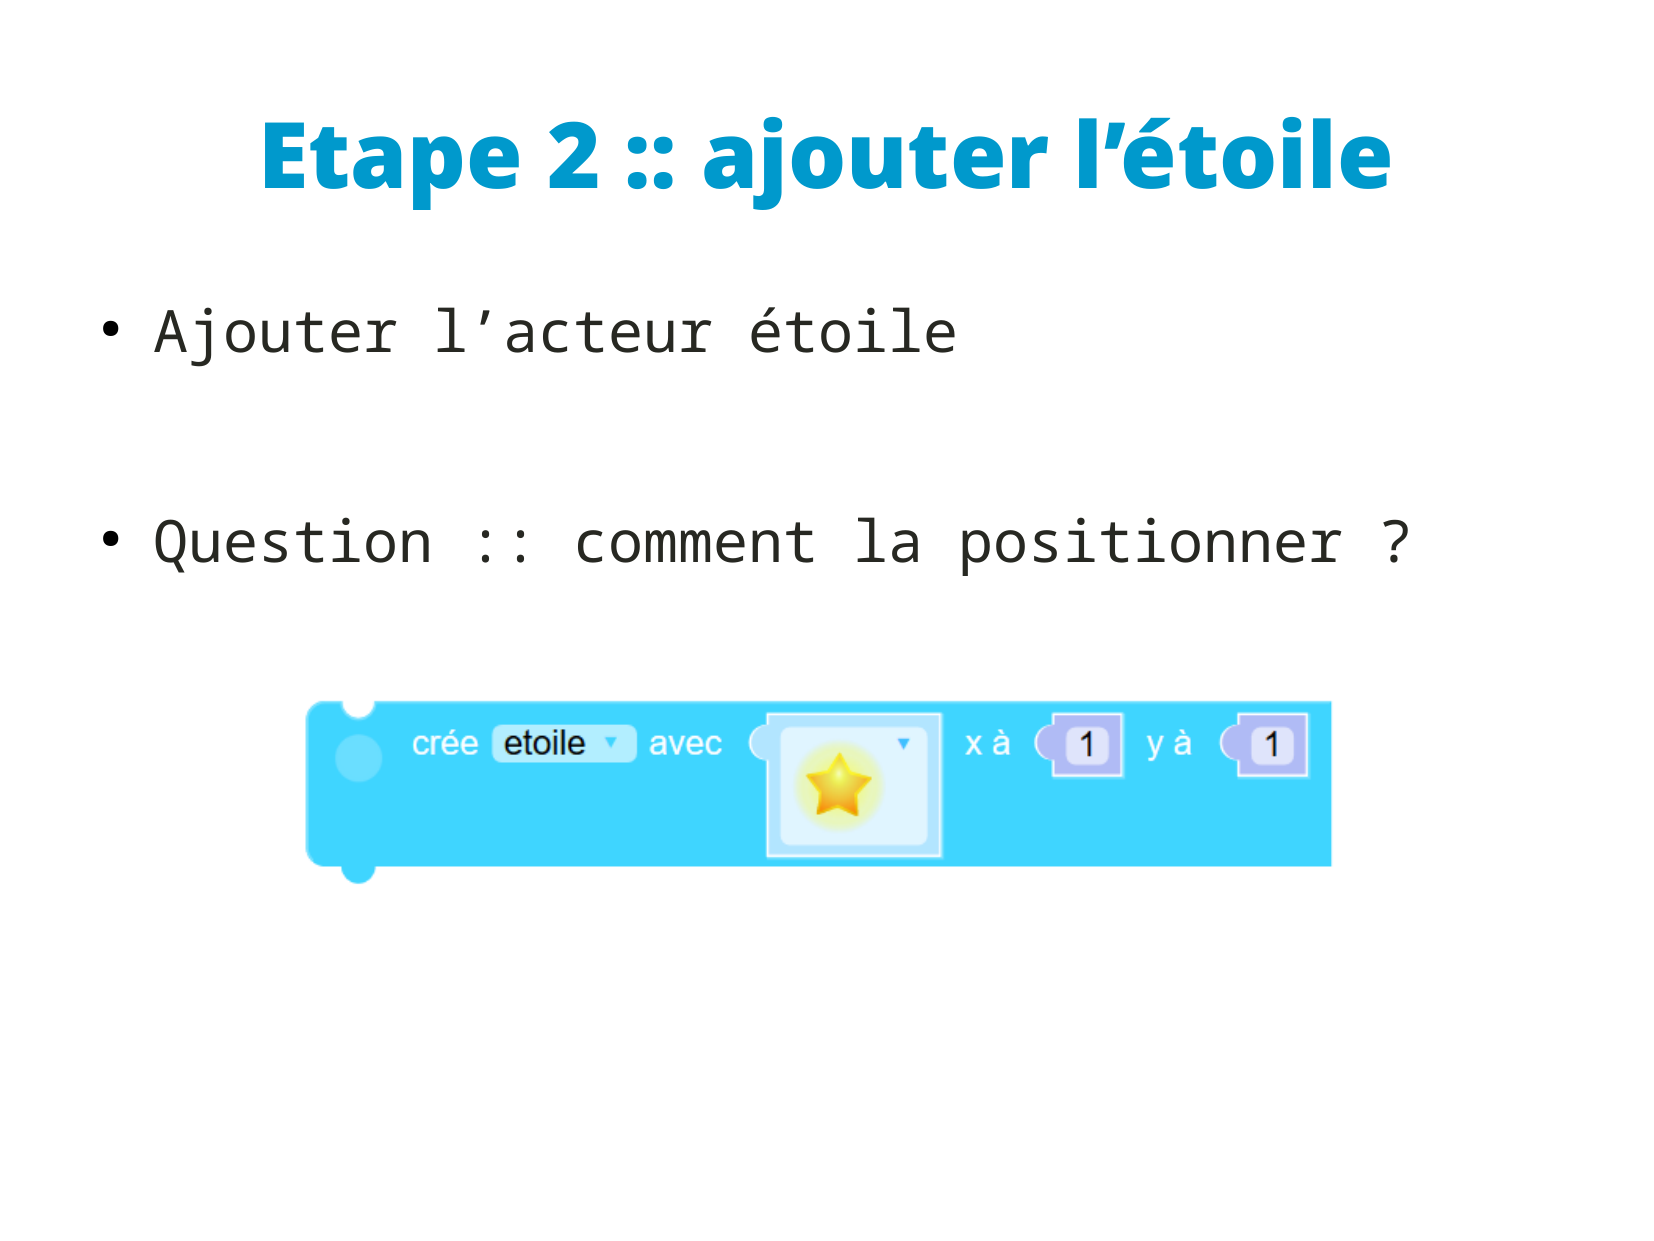

# Etape 2 :: ajouter l’étoile
Ajouter l’acteur étoile
Question :: comment la positionner ?